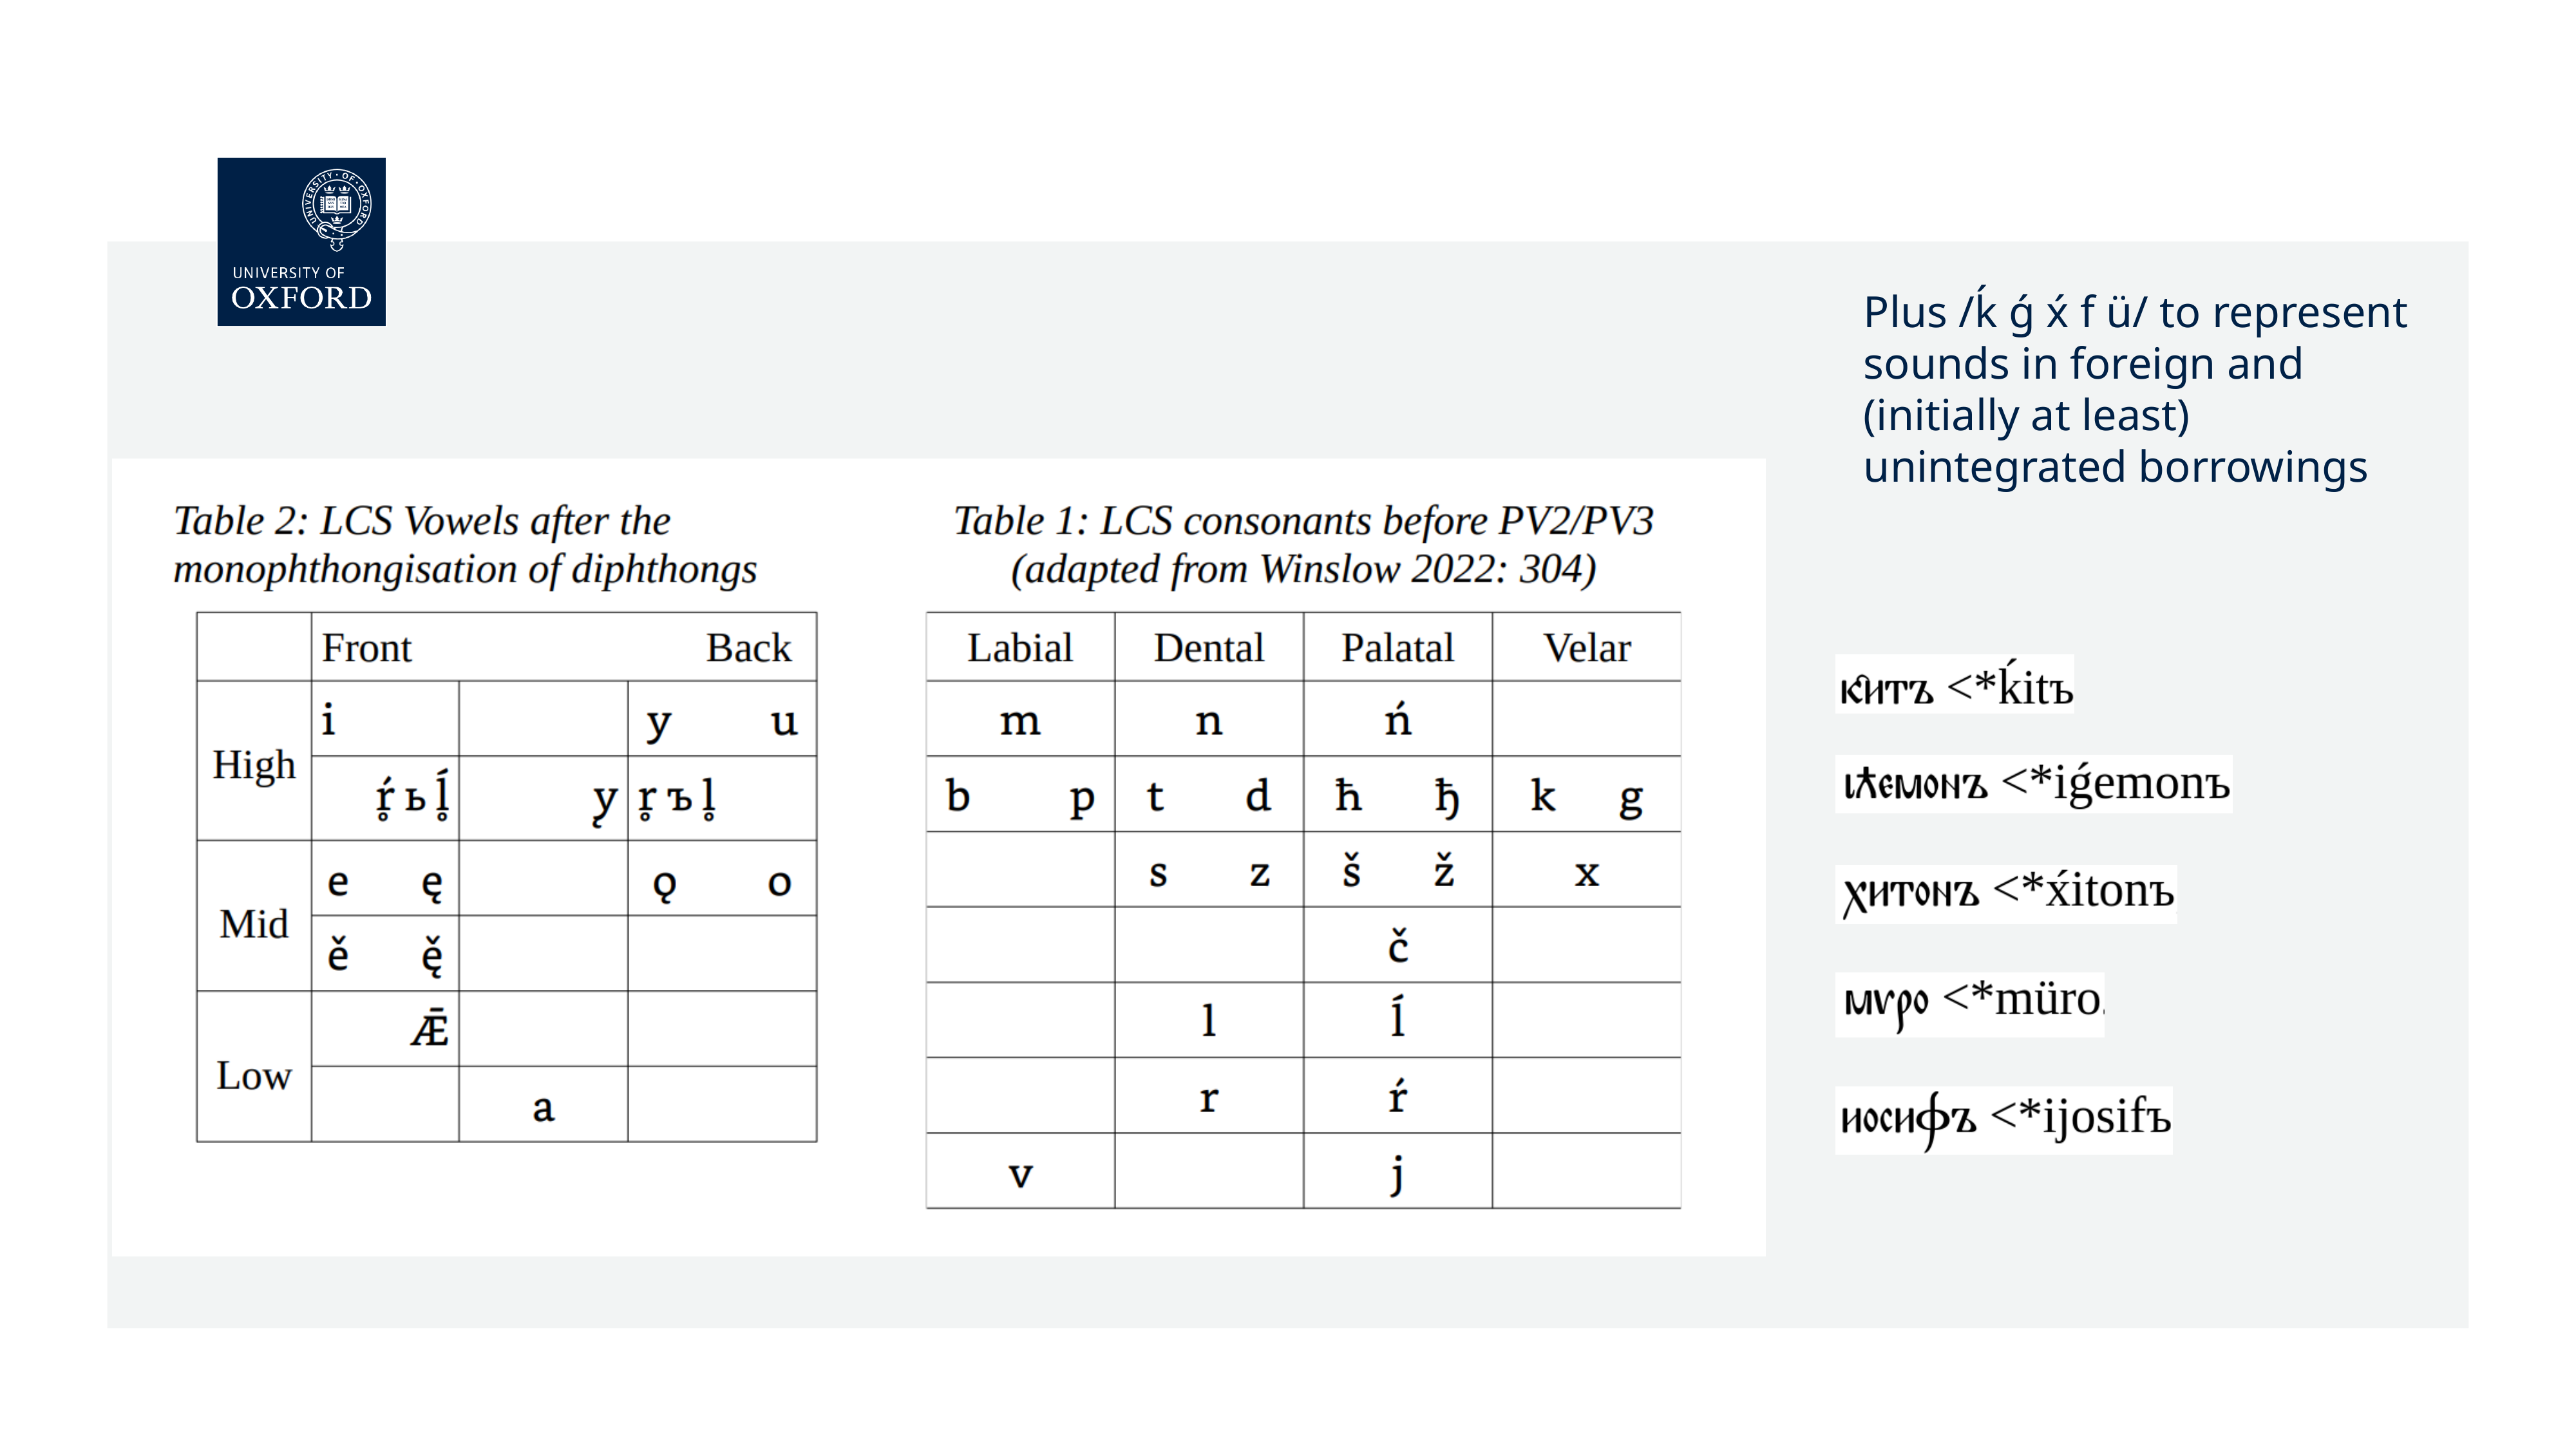

Plus /ḱ ǵ x́ f ü/ to represent sounds in foreign and (initially at least) unintegrated borrowings